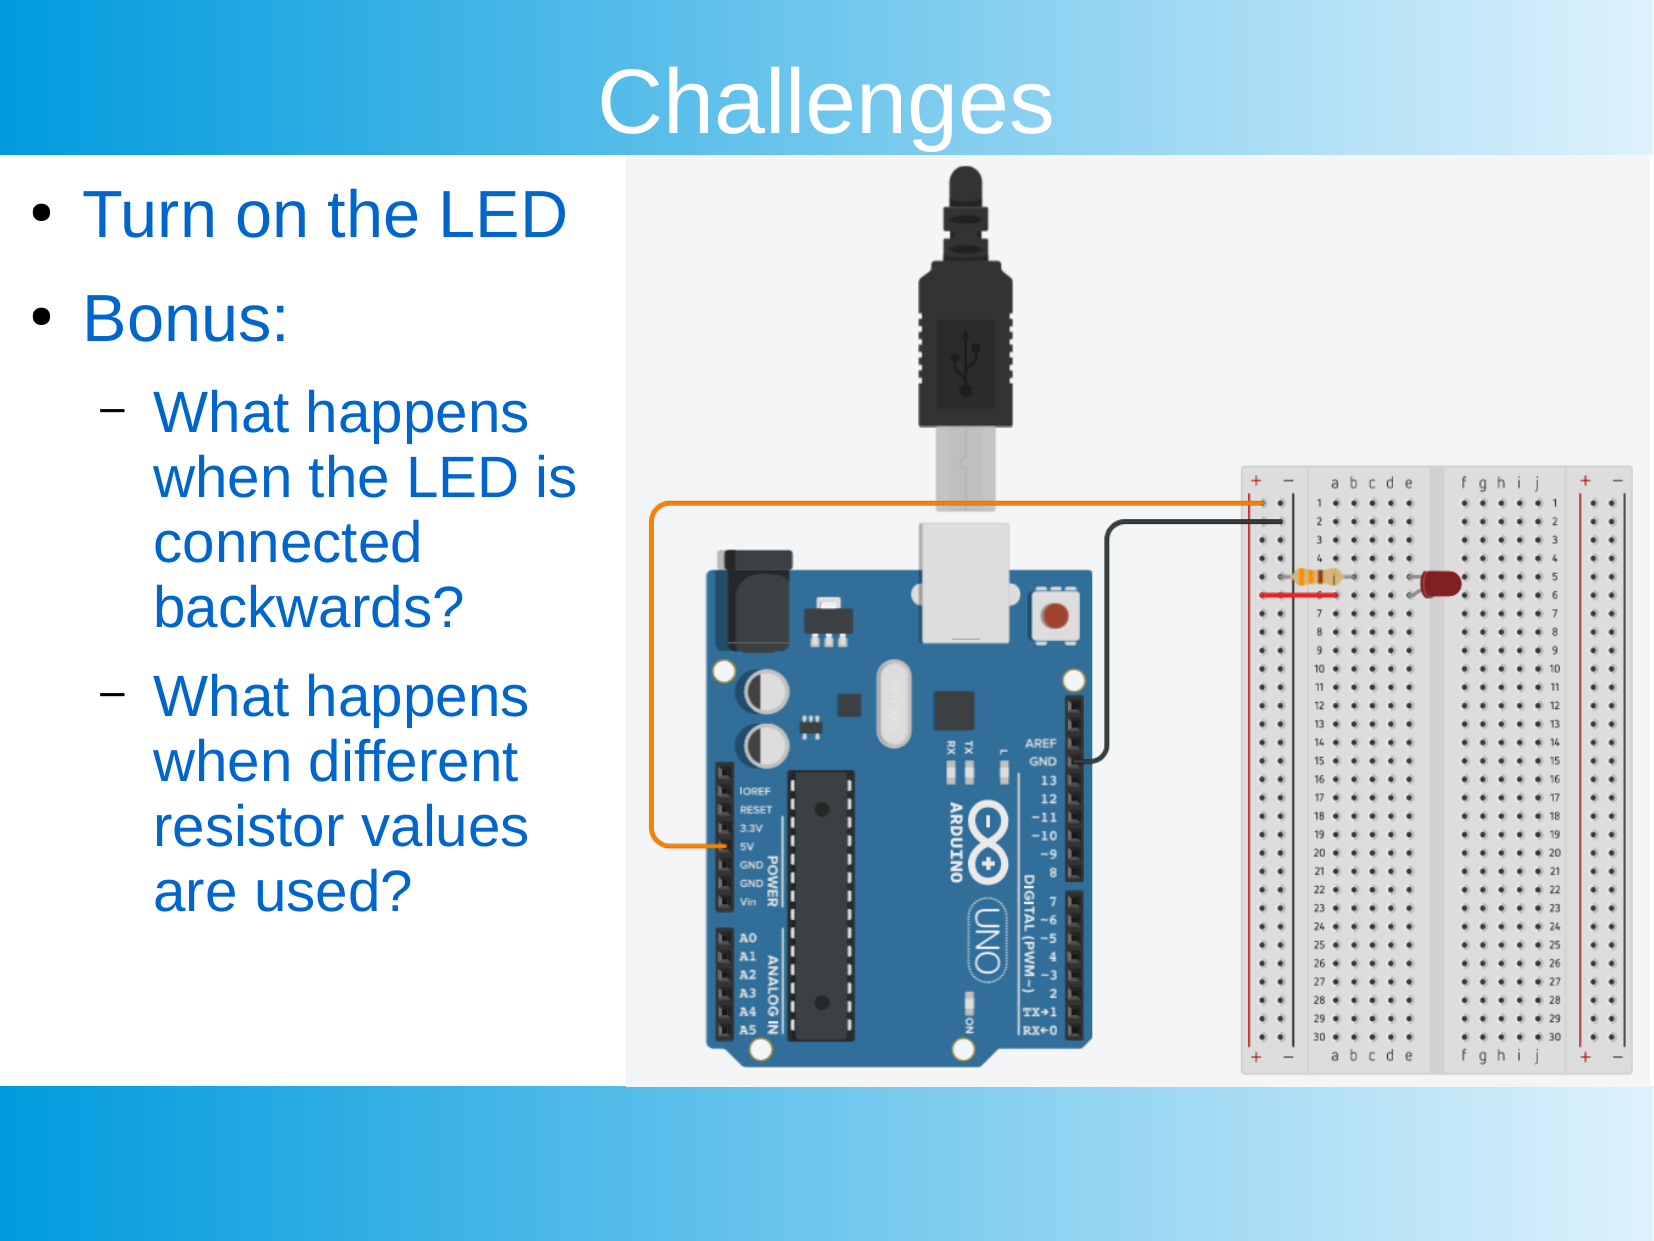

# Challenges
Turn on the LED
Bonus:
What happens when the LED is connected backwards?
What happens when different resistor values are used?